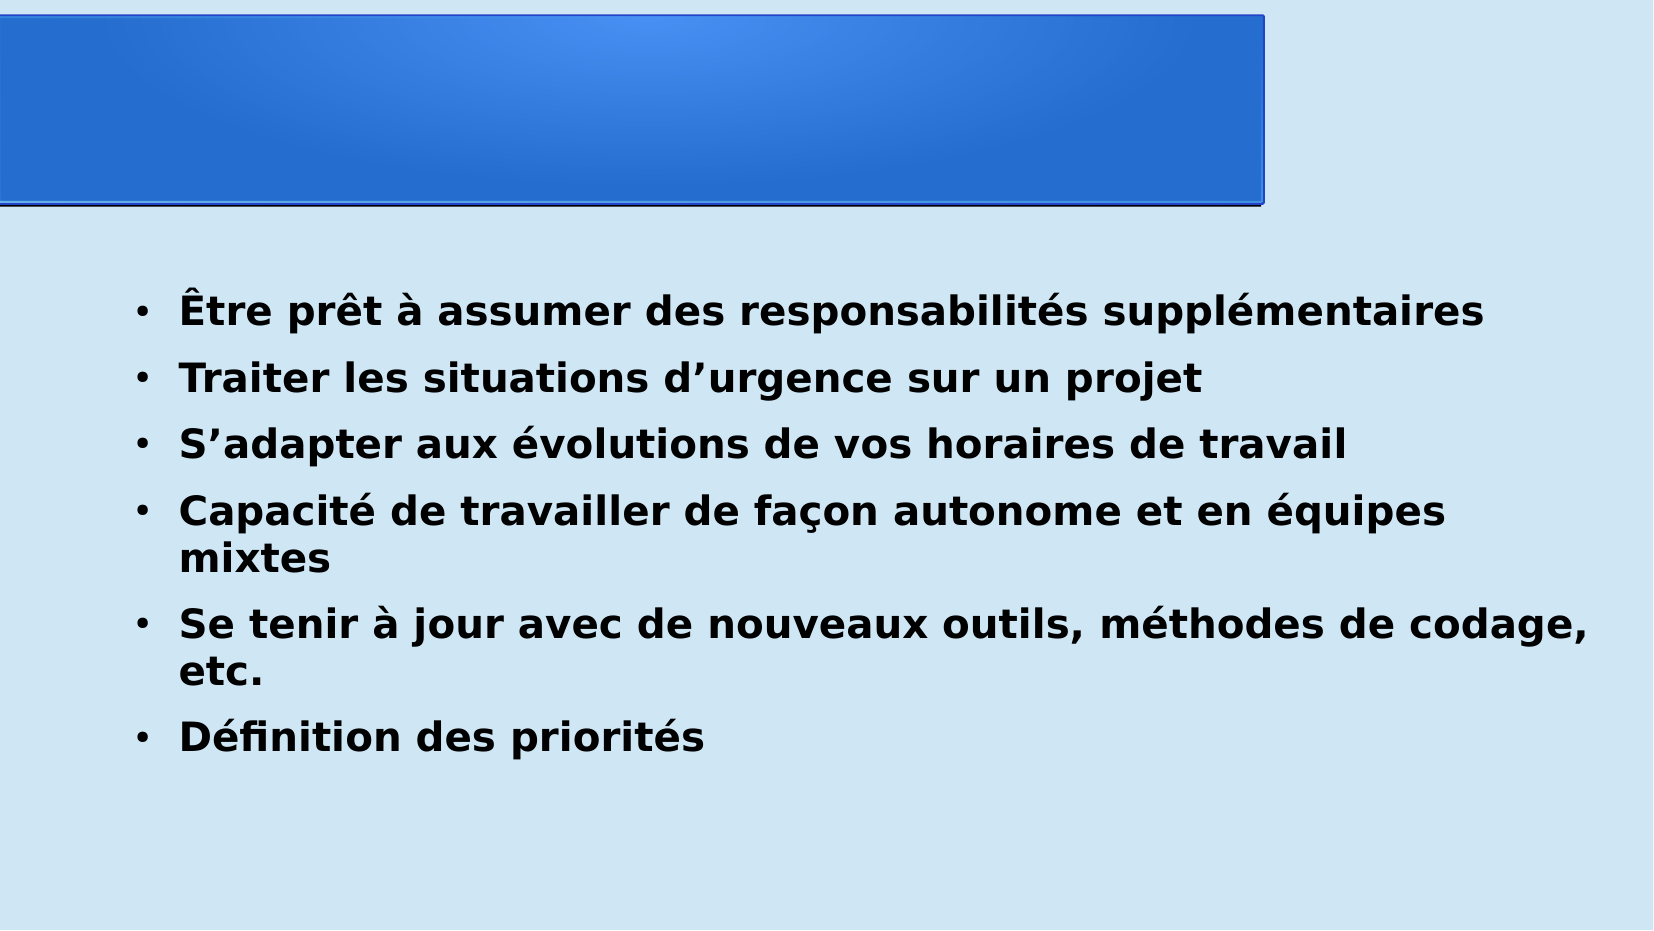

# Être prêt à assumer des responsabilités supplémentaires
Traiter les situations d’urgence sur un projet
S’adapter aux évolutions de vos horaires de travail
Capacité de travailler de façon autonome et en équipes mixtes
Se tenir à jour avec de nouveaux outils, méthodes de codage, etc.
Définition des priorités